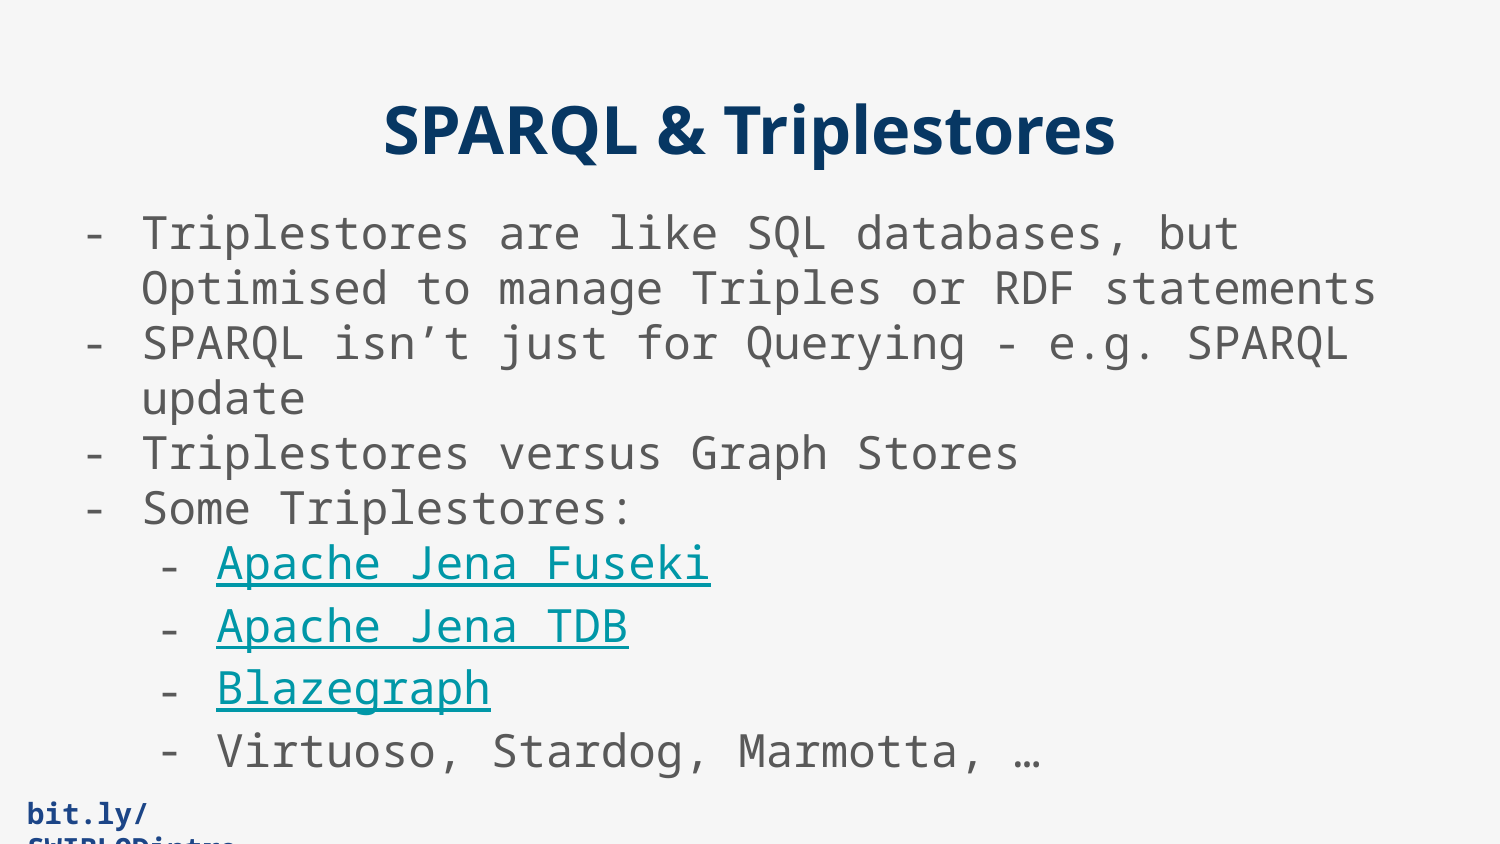

# SPARQL & Triplestores
Triplestores are like SQL databases, but Optimised to manage Triples or RDF statements
SPARQL isn’t just for Querying - e.g. SPARQL update
Triplestores versus Graph Stores
Some Triplestores:
Apache Jena Fuseki
Apache Jena TDB
Blazegraph
Virtuoso, Stardog, Marmotta, …